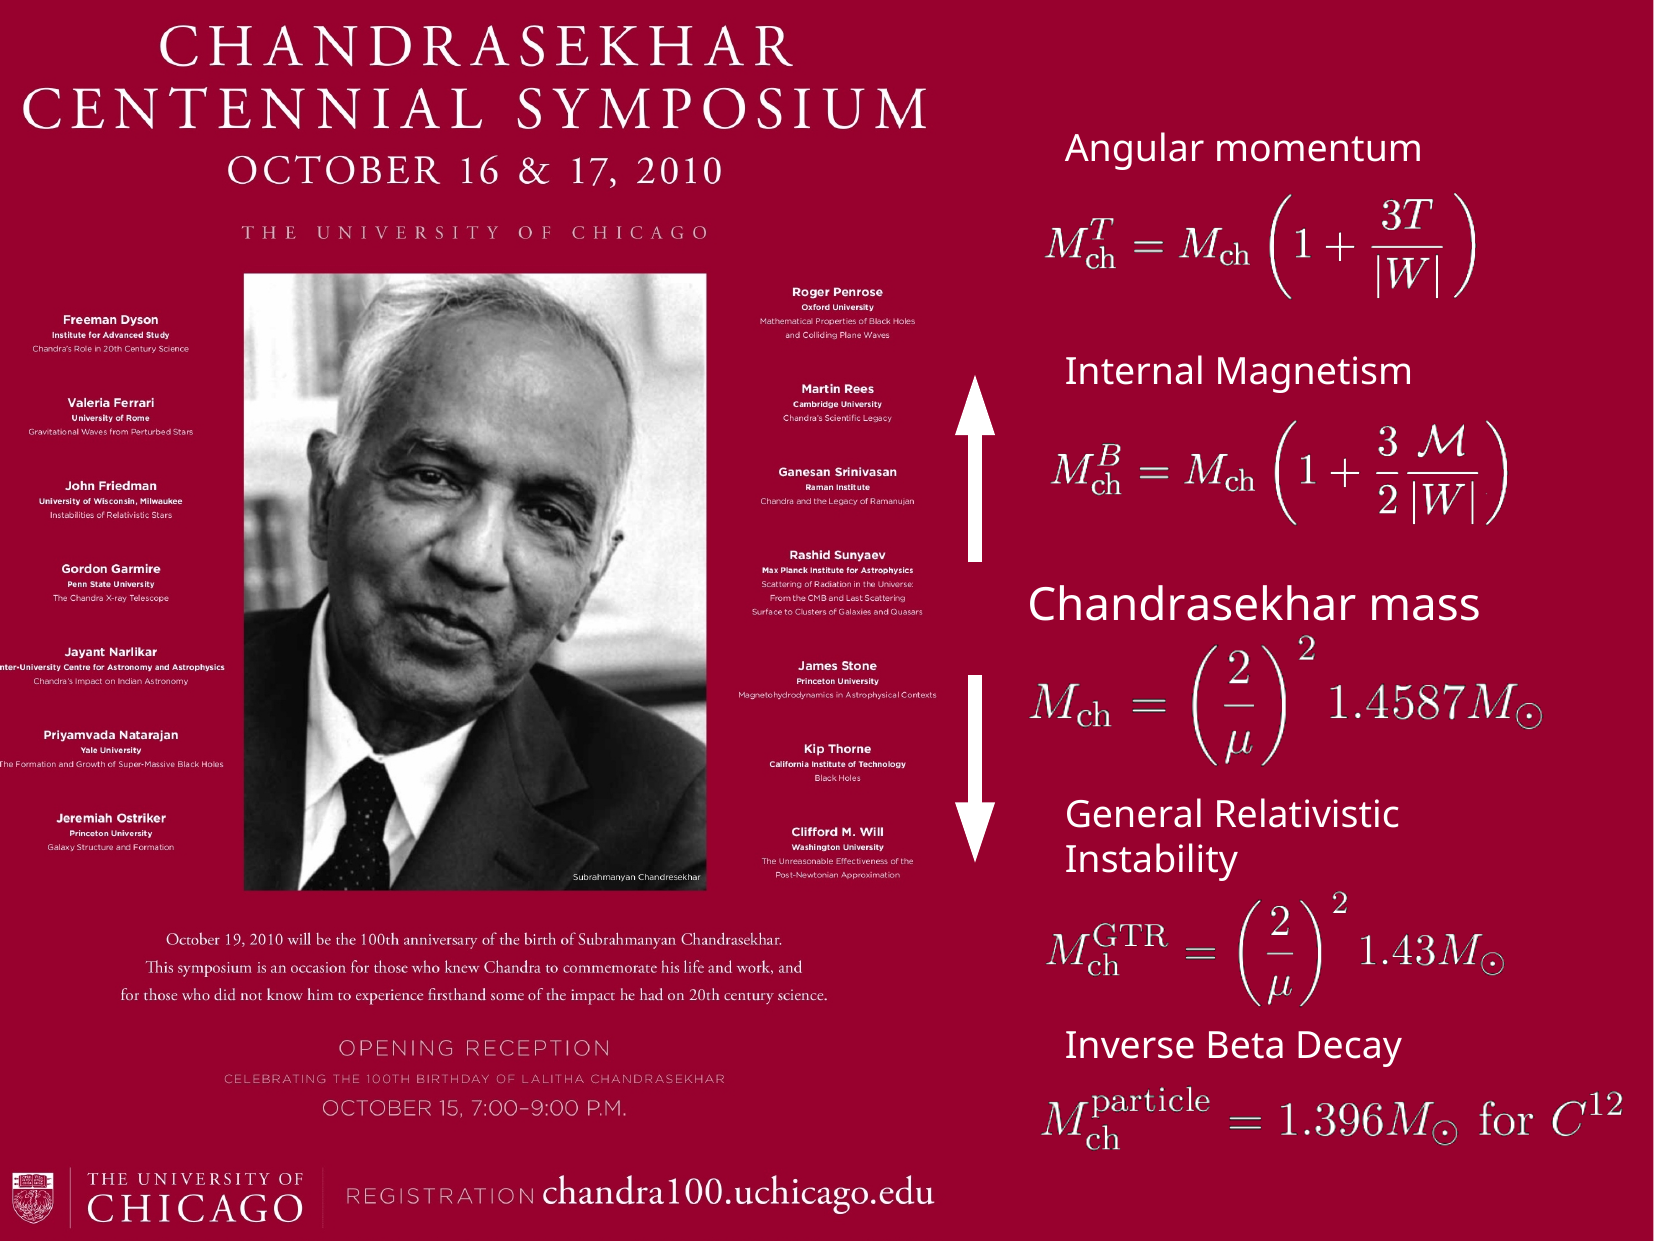

Angular momentum
Internal Magnetism
Chandrasekhar mass
General Relativistic Instability
Inverse Beta Decay